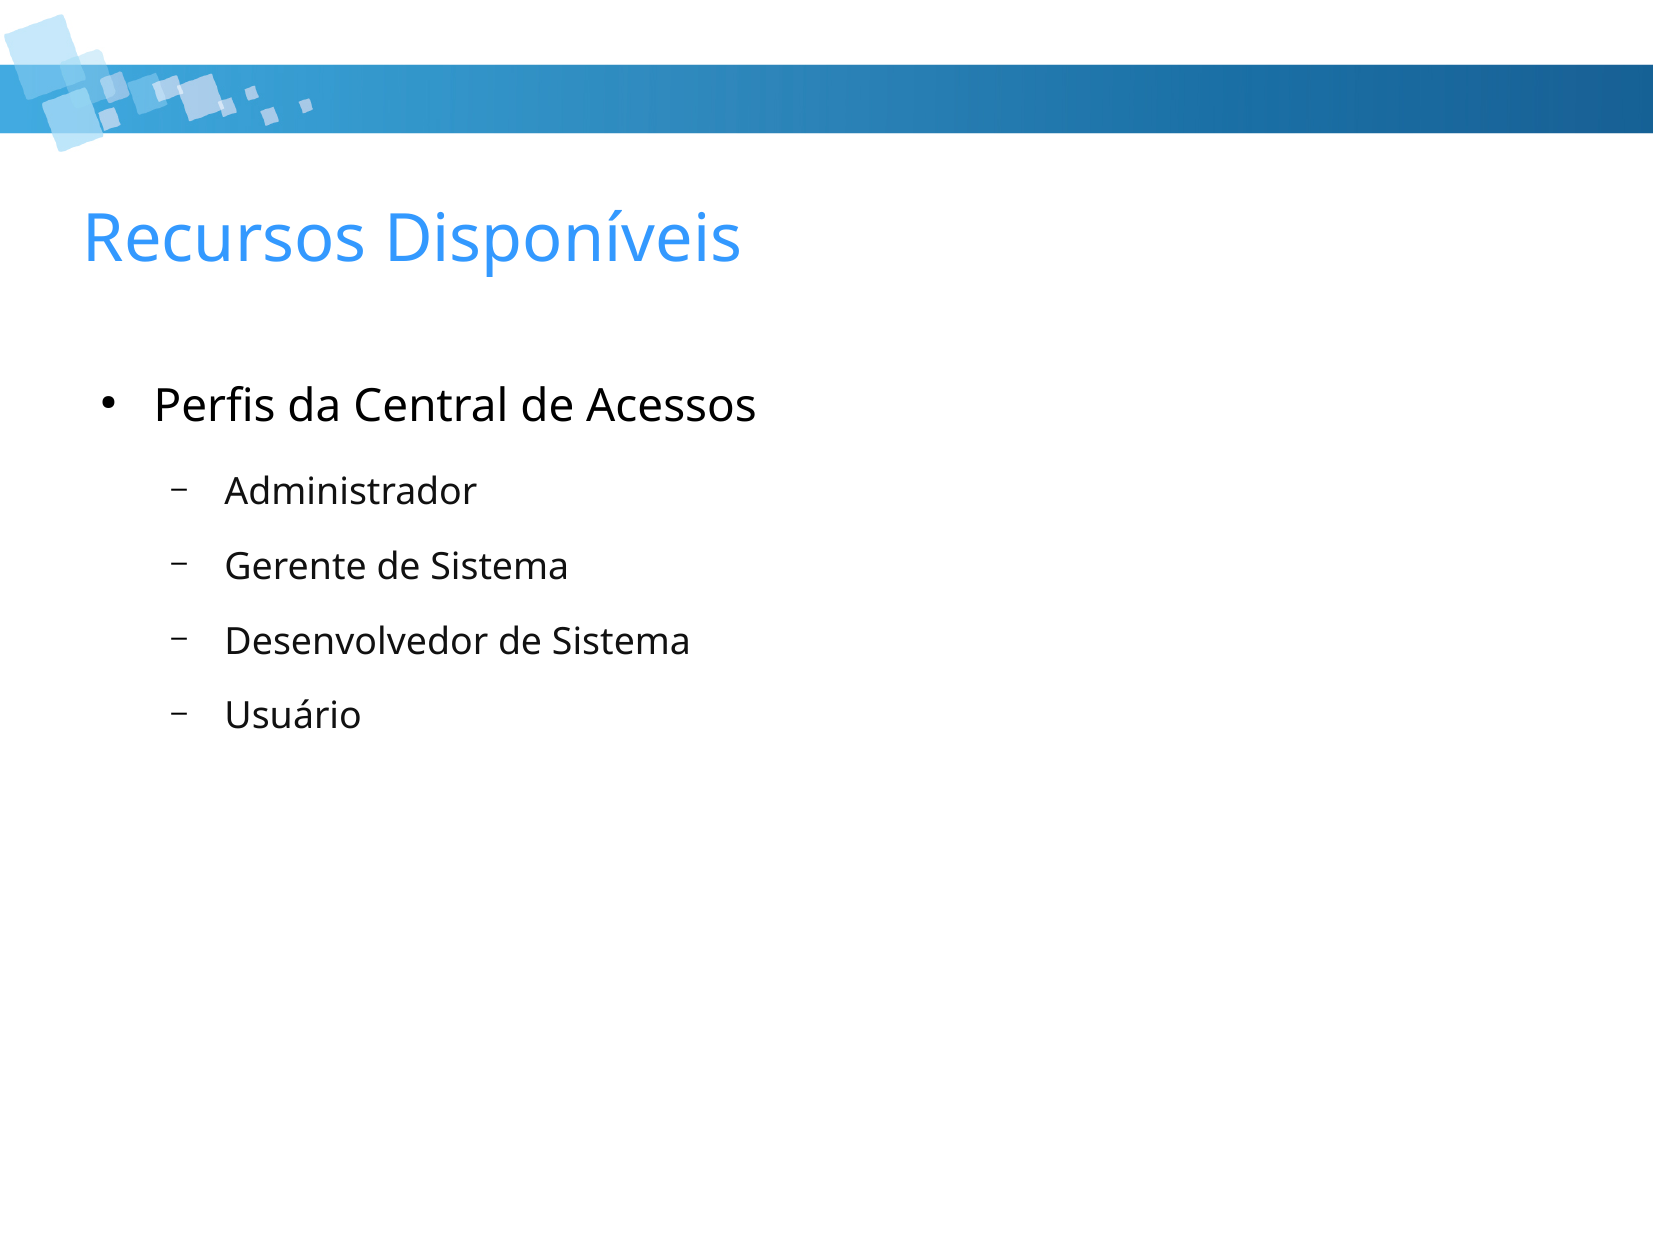

# Recursos Disponíveis
Perfis da Central de Acessos
Administrador
Gerente de Sistema
Desenvolvedor de Sistema
Usuário